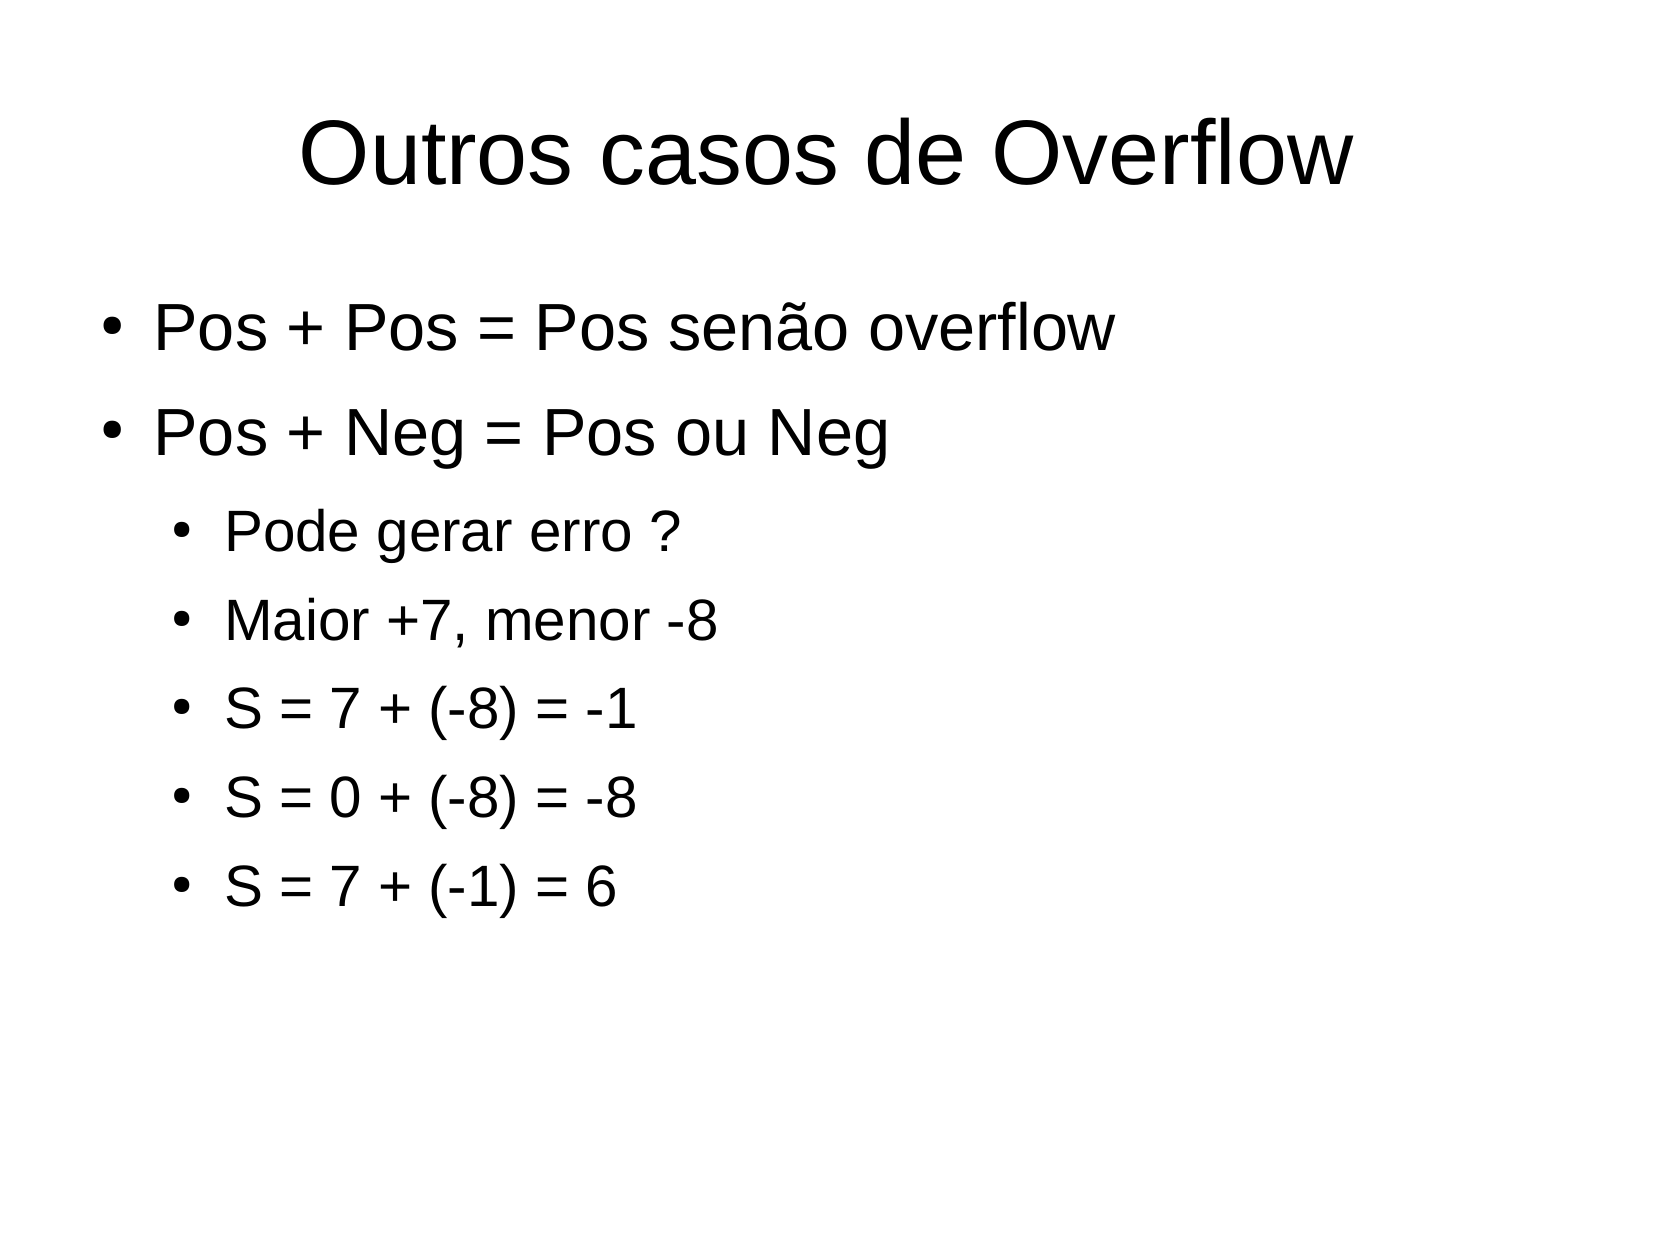

# Outros casos de Overflow
Pos + Pos = Pos senão overflow
Pos + Neg = Pos ou Neg
Pode gerar erro ?
Maior +7, menor -8
S = 7 + (-8) = -1
S = 0 + (-8) = -8
S = 7 + (-1) = 6